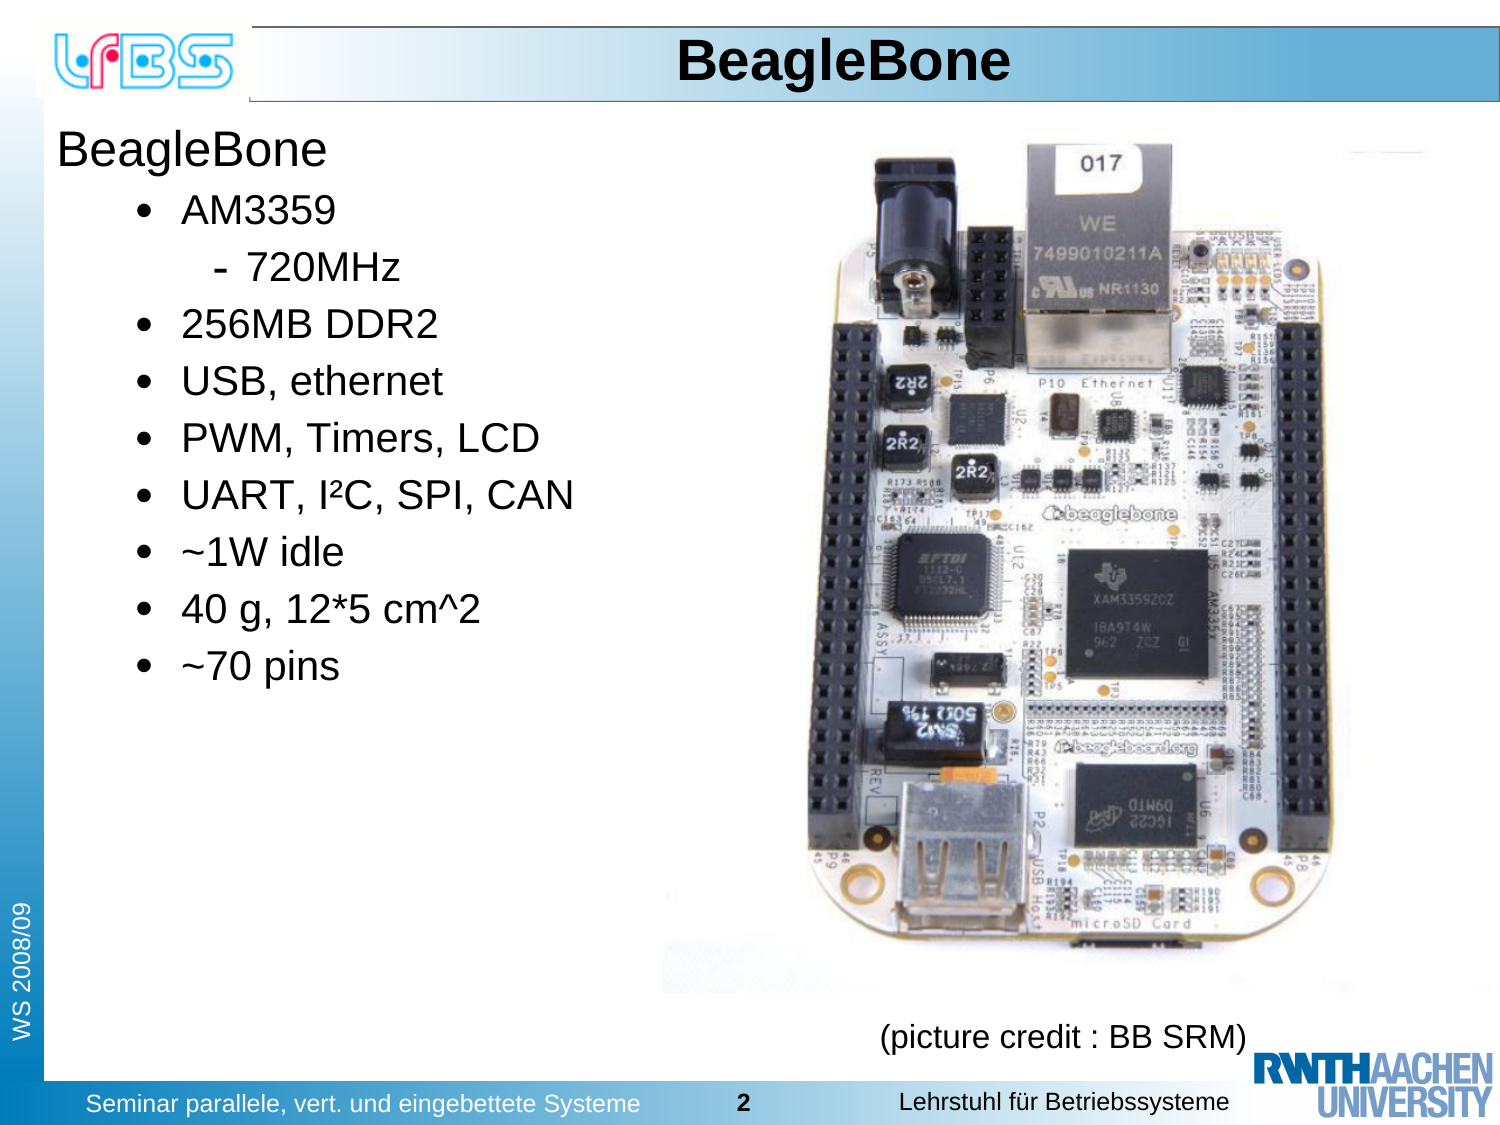

BeagleBone
# BeagleBone
AM3359
720MHz
256MB DDR2
USB, ethernet
PWM, Timers, LCD
UART, I²C, SPI, CAN
~1W idle
40 g, 12*5 cm^2
~70 pins
 (picture credit : BB SRM)